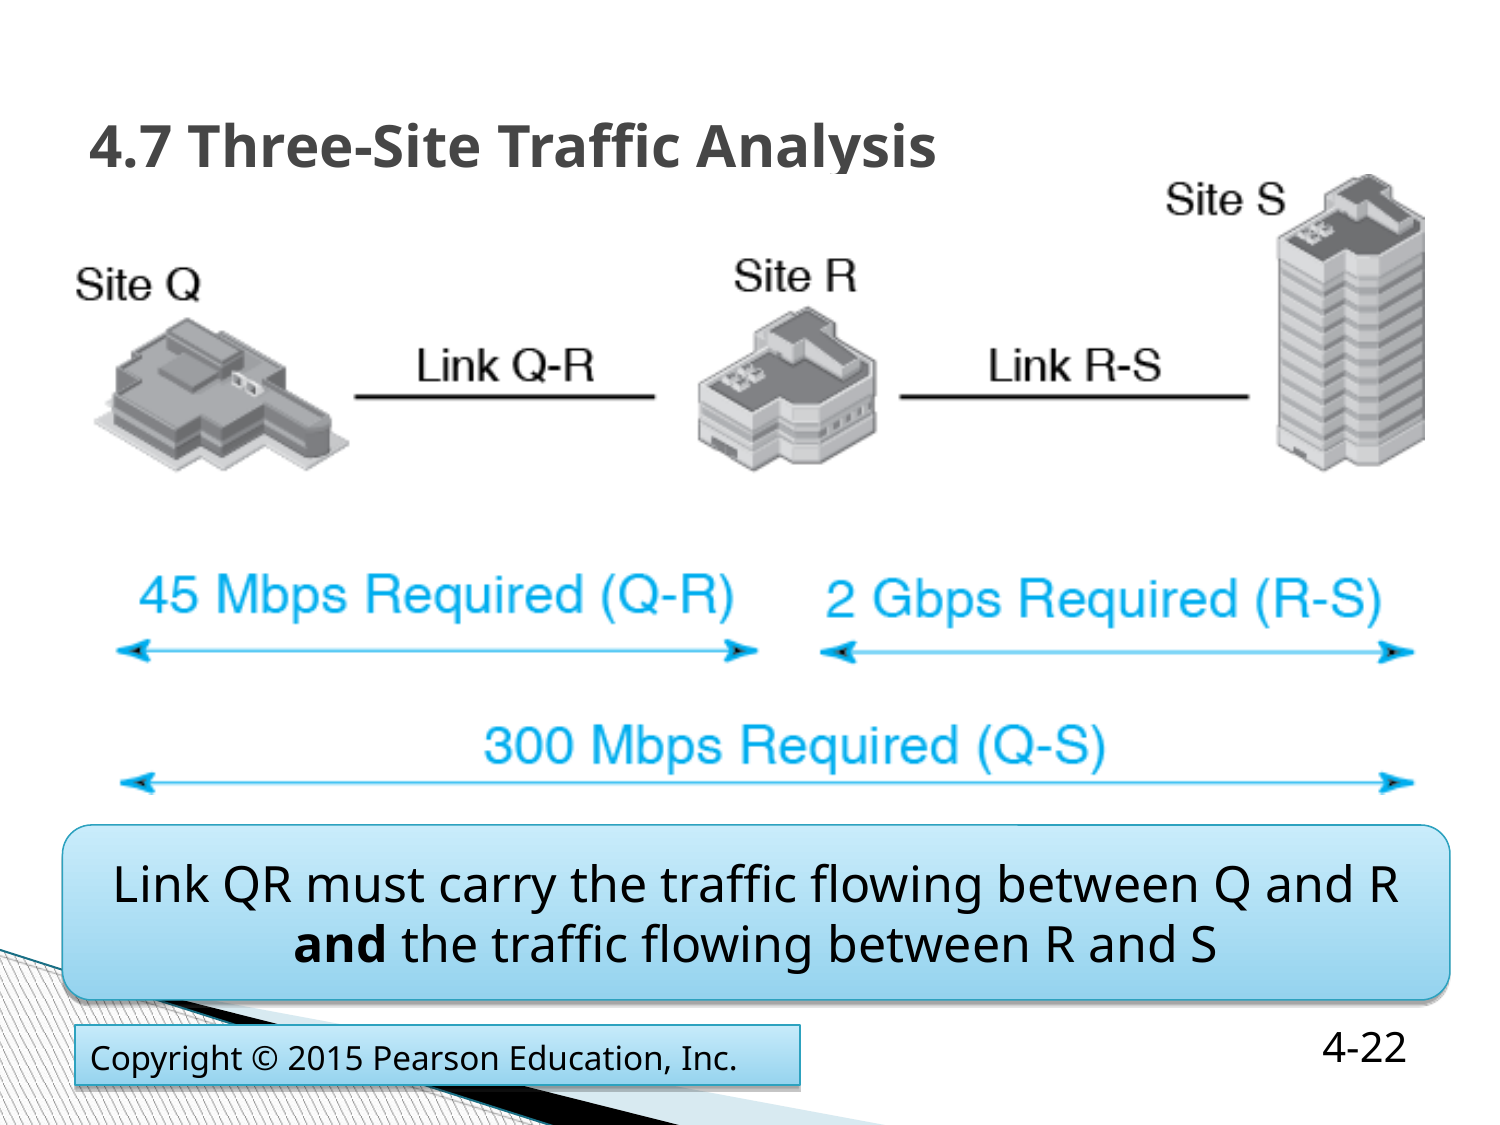

# 4.7 Three-Site Traffic Analysis
Link QR must carry the traffic flowing between Q and R
and the traffic flowing between R and S
Copyright © 2015 Pearson Education, Inc.